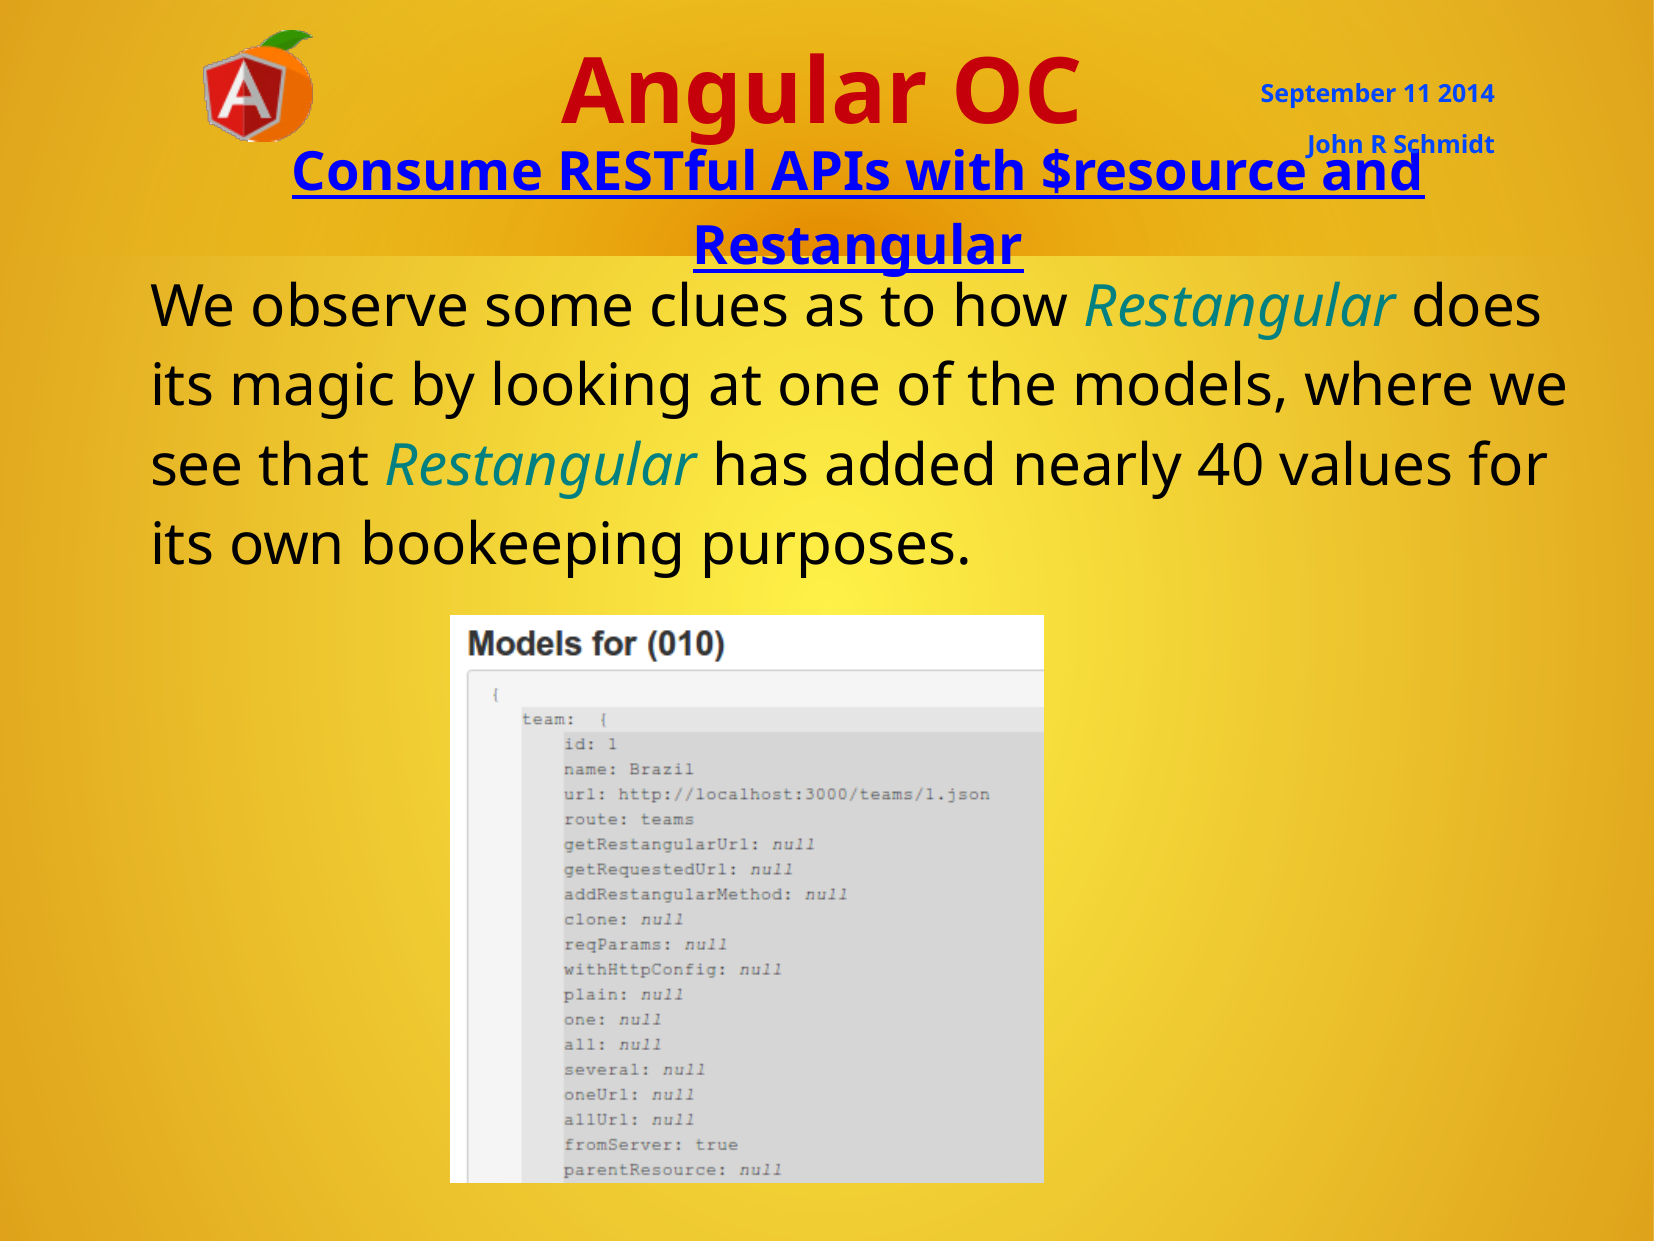

# Angular OC
September 11 2014
John R Schmidt
Consume RESTful APIs with $resource and Restangular
We observe some clues as to how Restangular does its magic by looking at one of the models, where we see that Restangular has added nearly 40 values for its own bookeeping purposes.